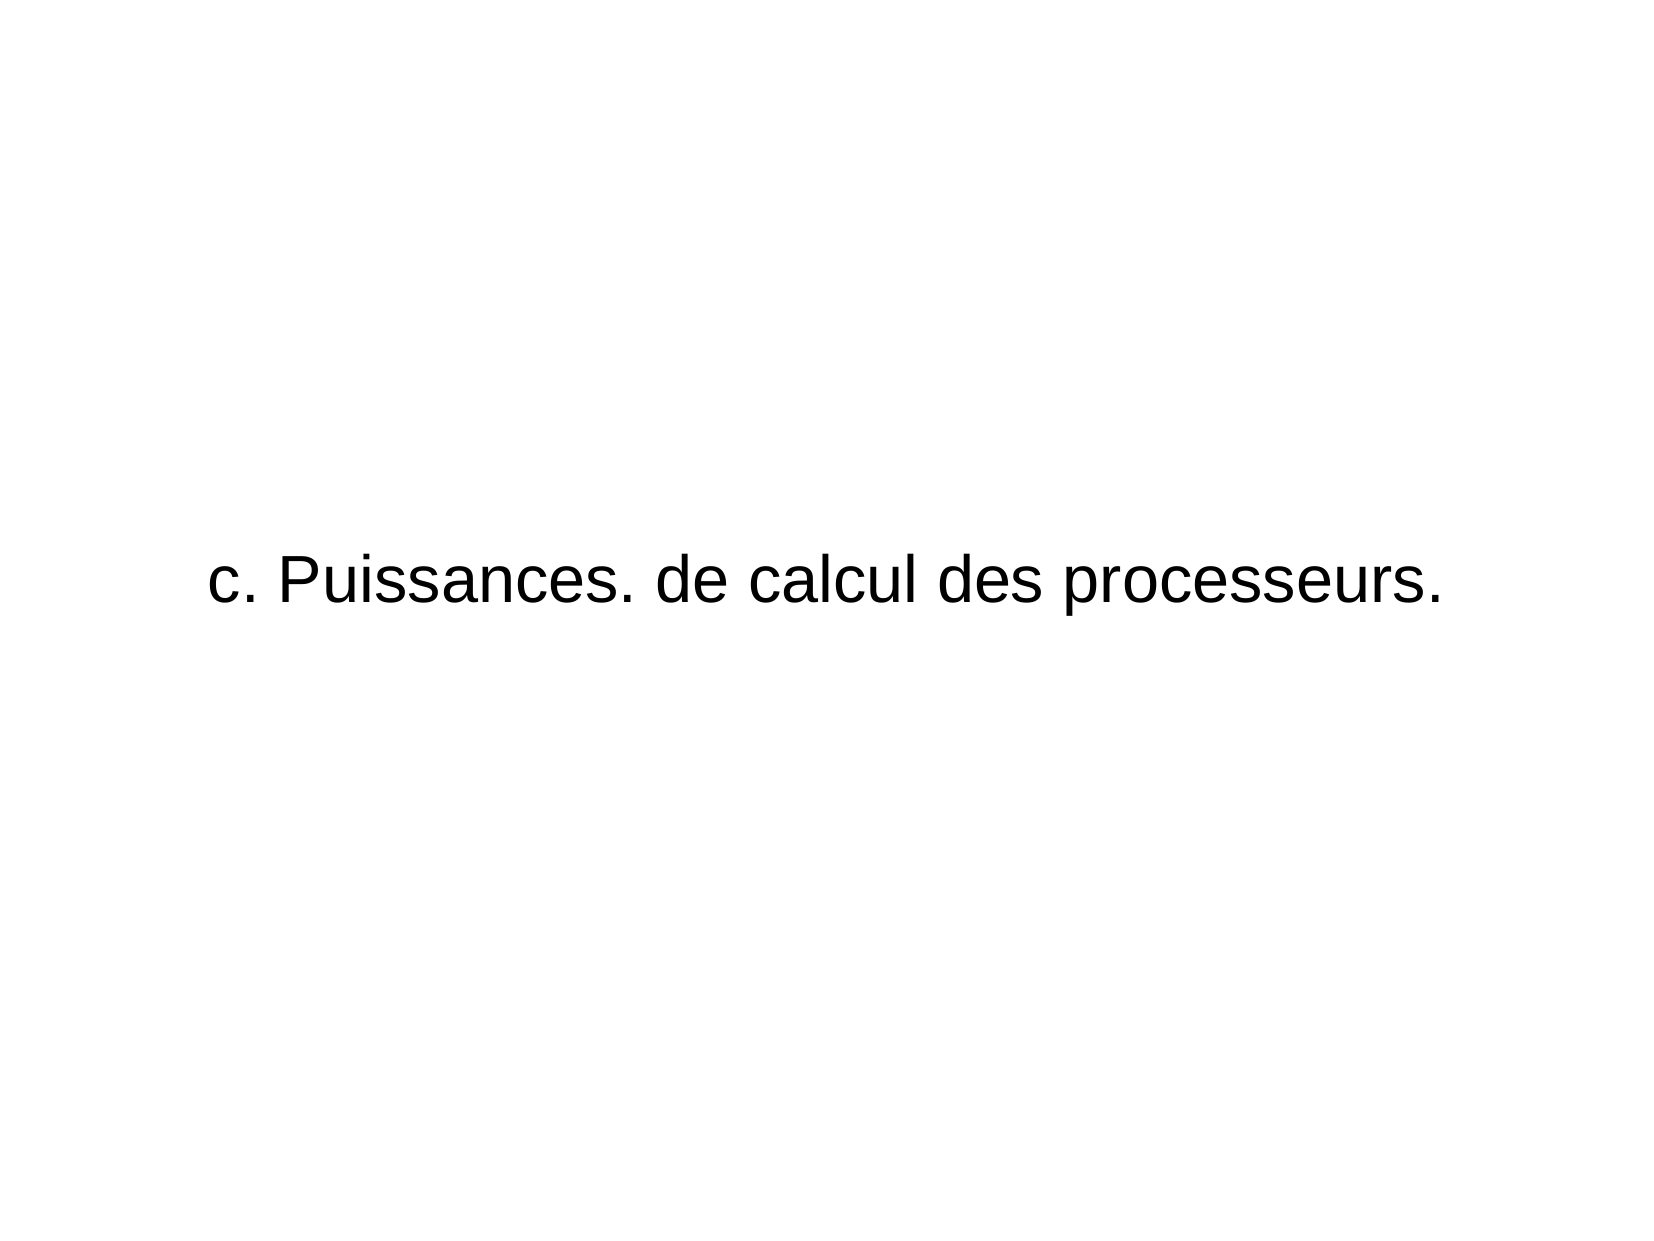

# c. Puissances. de calcul des processeurs.